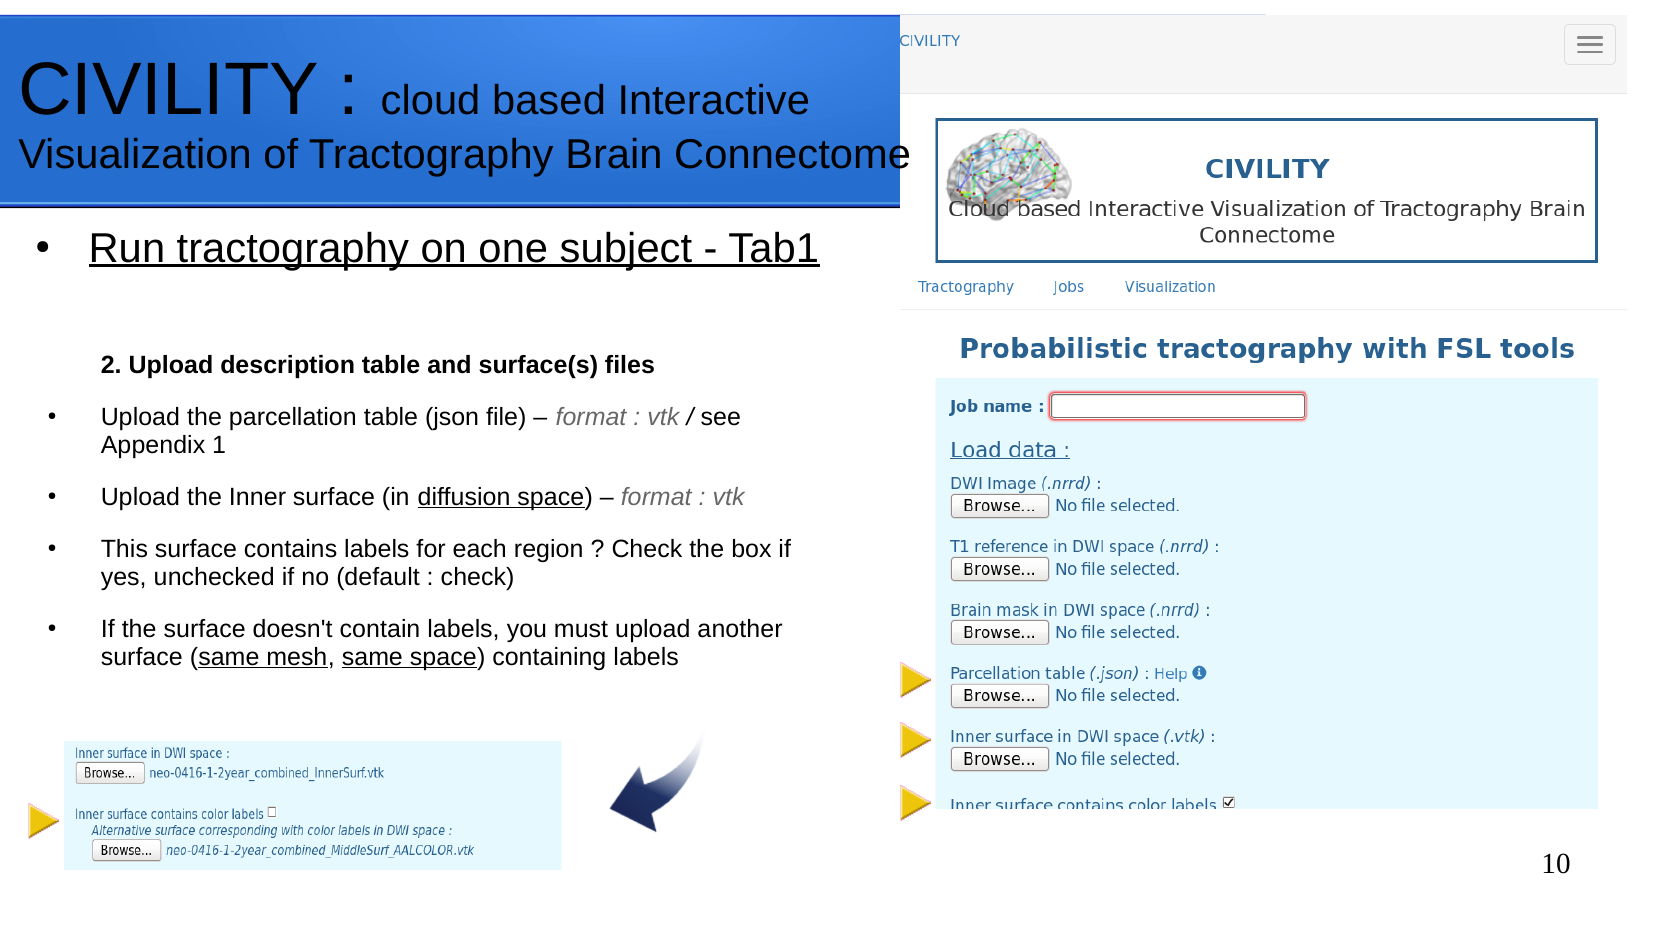

CIVILITY : cloud based Interactive Visualization of Tractography Brain Connectome
# Run tractography on one subject - Tab1
2. Upload description table and surface(s) files
Upload the parcellation table (json file) – format : vtk / see Appendix 1
Upload the Inner surface (in diffusion space) – format : vtk
This surface contains labels for each region ? Check the box if yes, unchecked if no (default : check)
If the surface doesn't contain labels, you must upload another surface (same mesh, same space) containing labels
10